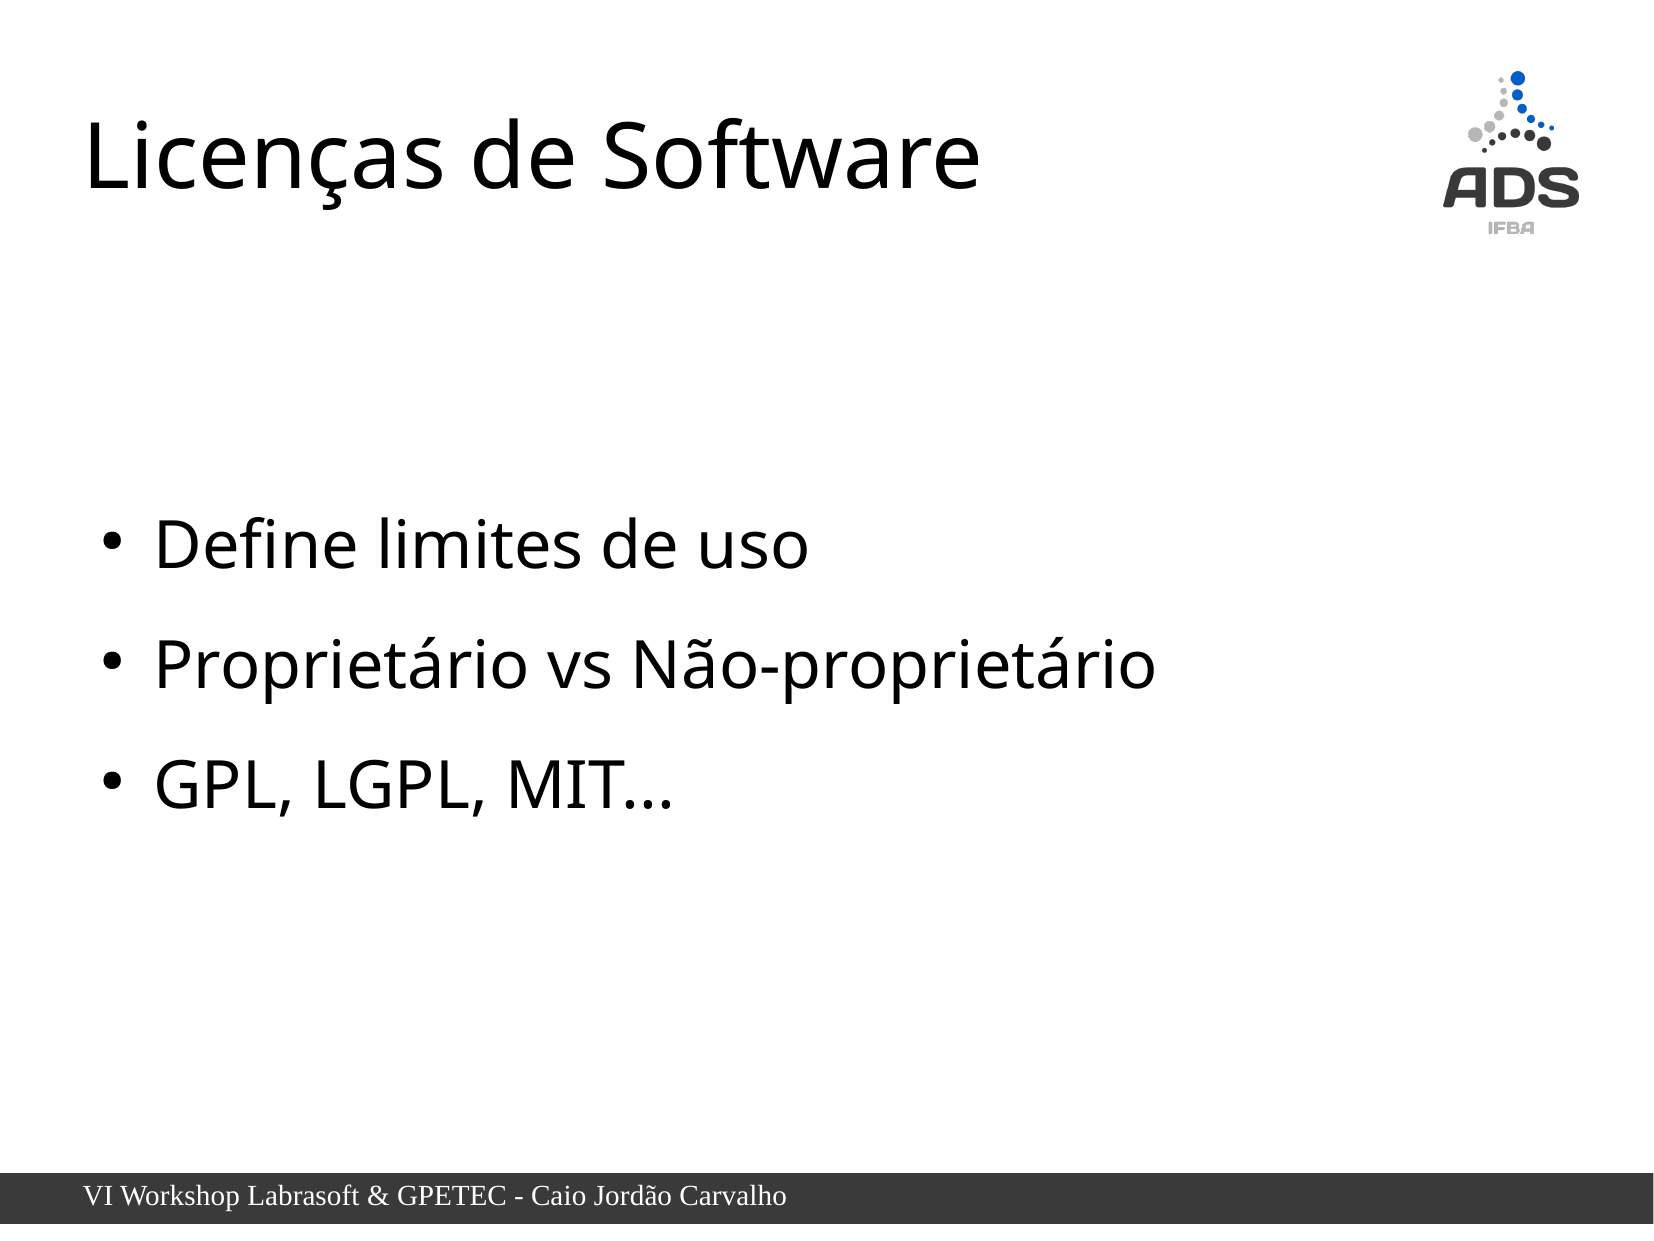

# Licenças de Software
Define limites de uso
Proprietário vs Não-proprietário
GPL, LGPL, MIT...